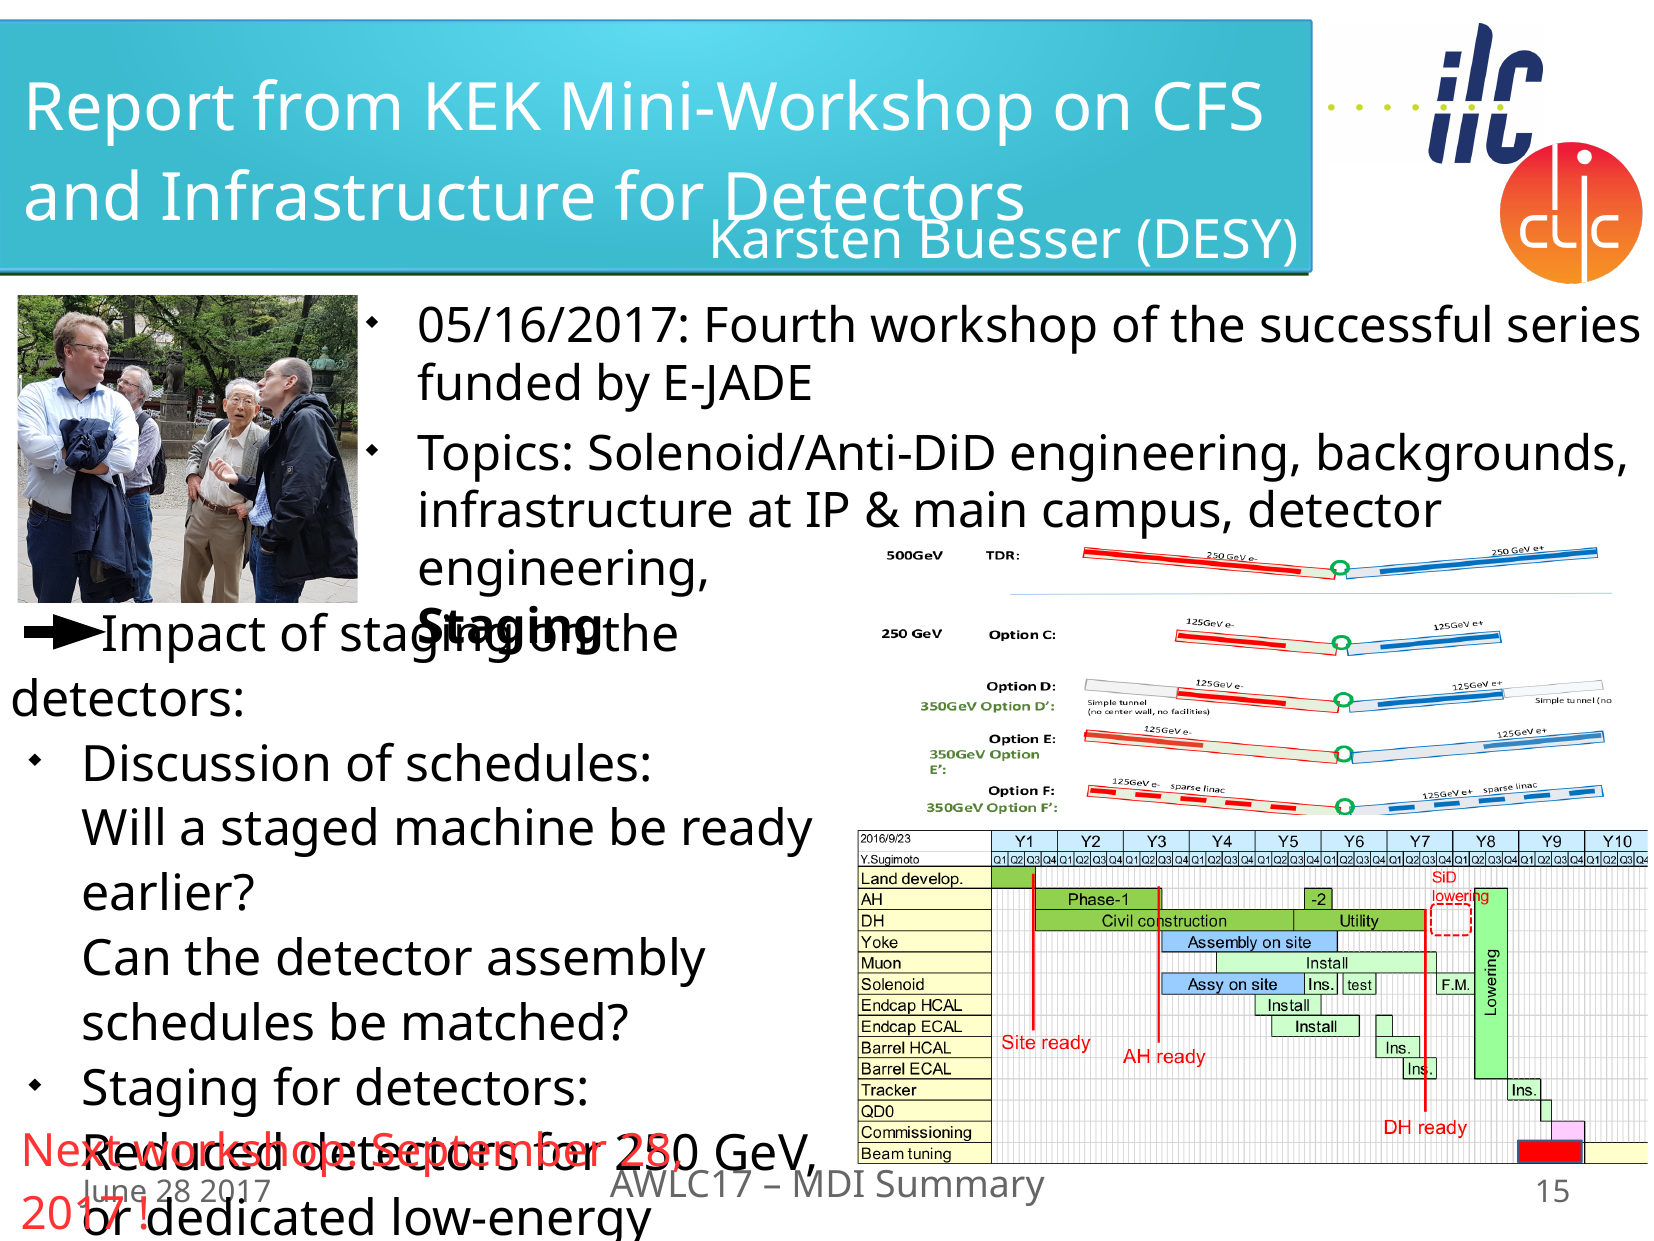

# Report from KEK Mini-Workshop on CFS and Infrastructure for Detectors
Karsten Buesser (DESY)
05/16/2017: Fourth workshop of the successful series funded by E-JADE
Topics: Solenoid/Anti-DiD engineering, backgrounds, infrastructure at IP & main campus, detector engineering,
Staging
 Impact of staging on the detectors:
Discussion of schedules:
Will a staged machine be ready earlier?
Can the detector assembly schedules be matched?
Staging for detectors:
Reduced detectors for 250 GeV, or dedicated low-energy detectors?
Next workshop: September 28, 2017 !
15